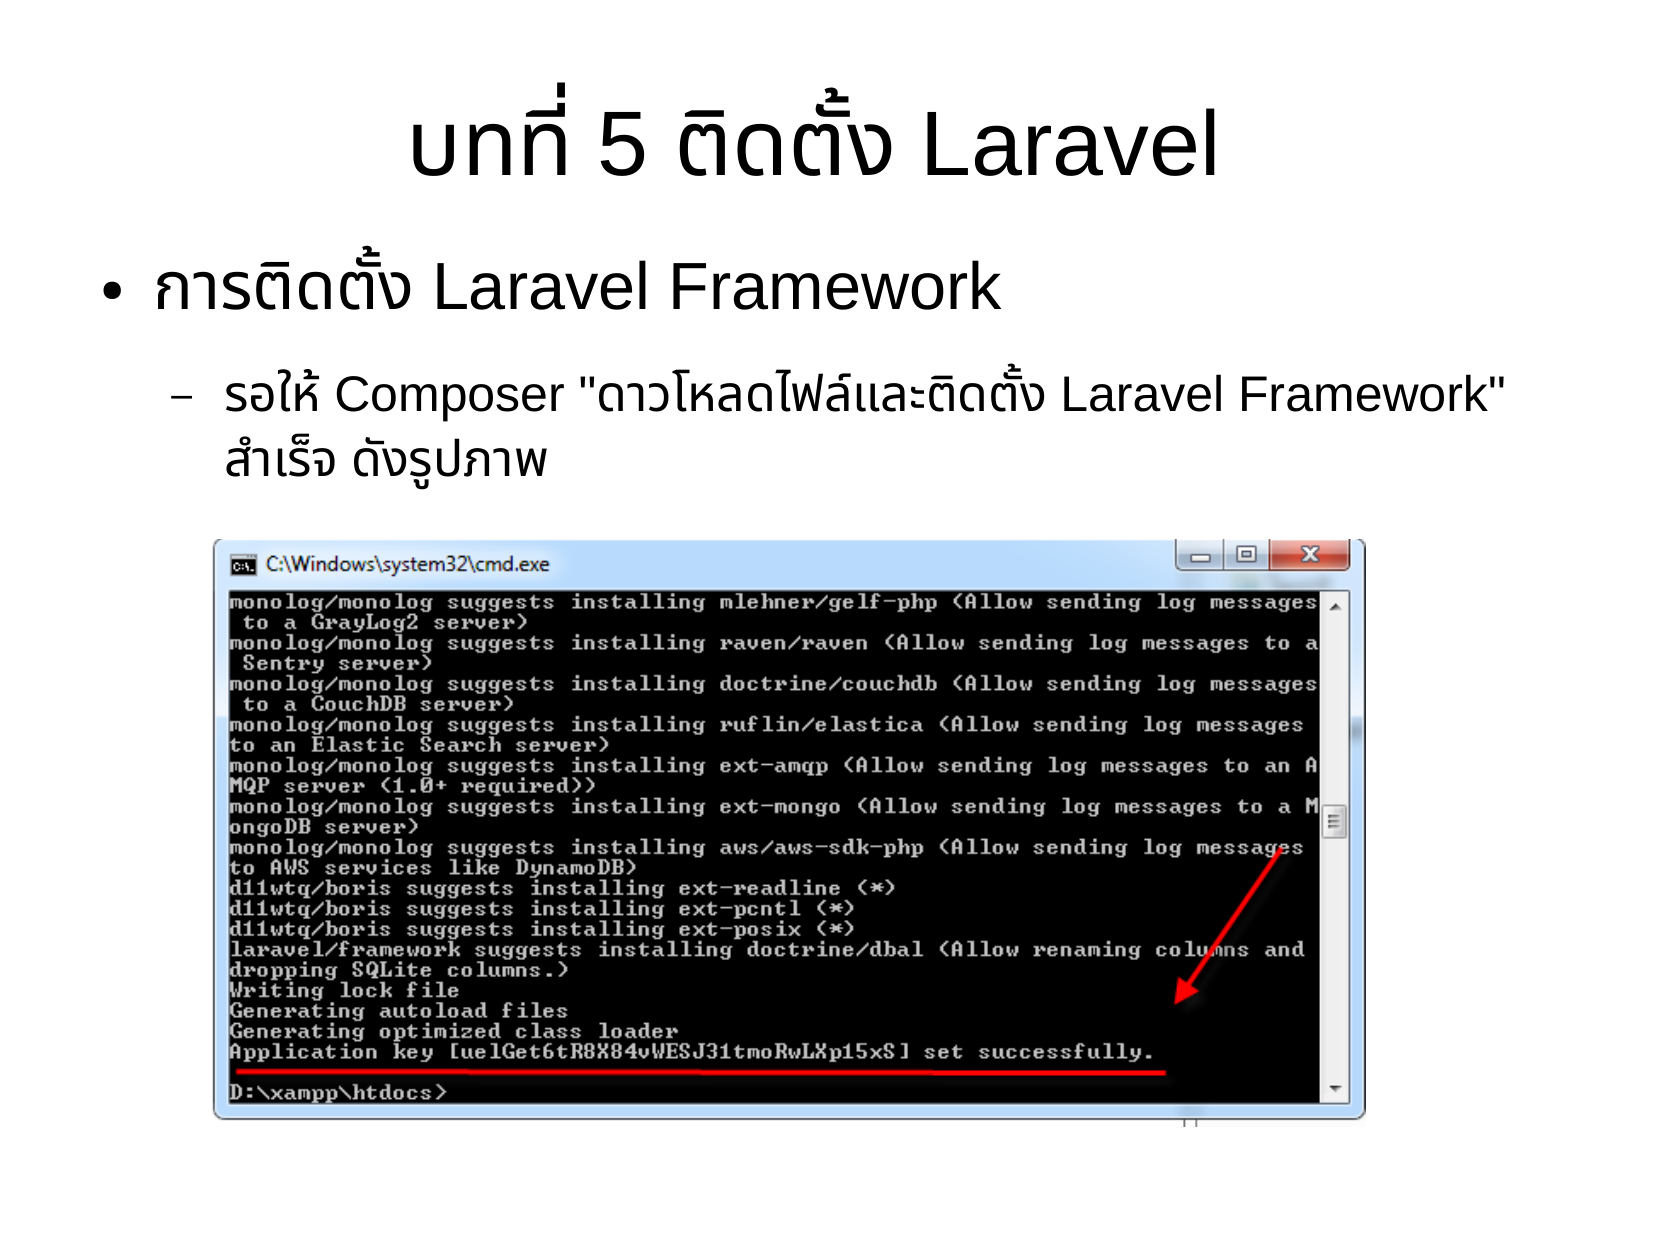

# บทที่ 5 ติดตั้ง Laravel
การติดตั้ง Laravel Framework
รอให้ Composer "ดาวโหลดไฟล์และติดตั้ง Laravel Framework" สำเร็จ ดังรูปภาพ